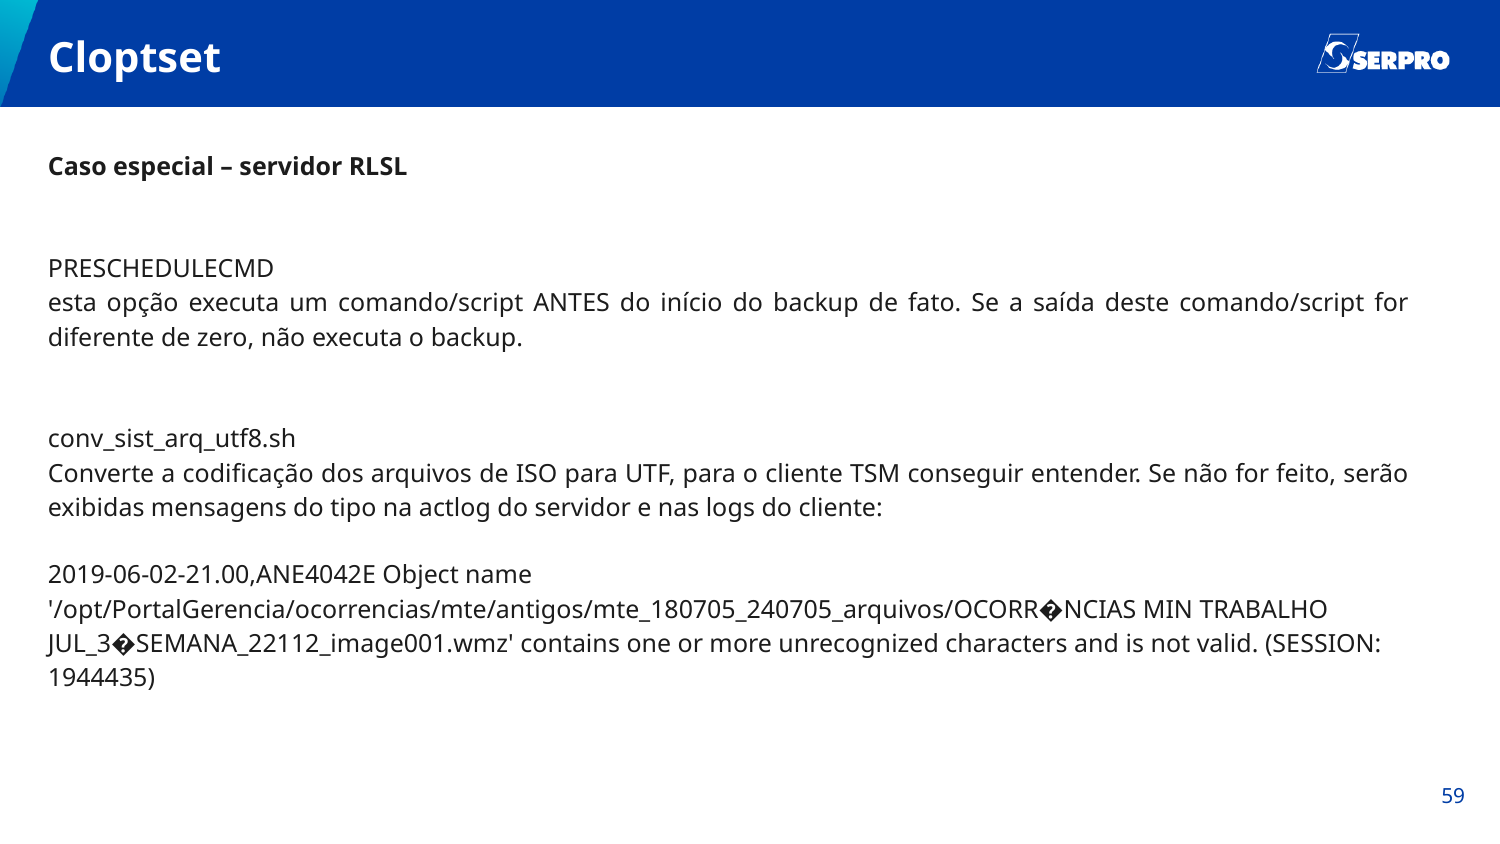

# Cloptset
Caso especial – servidor RLSL
PRESCHEDULECMD
esta opção executa um comando/script ANTES do início do backup de fato. Se a saída deste comando/script for diferente de zero, não executa o backup.
conv_sist_arq_utf8.sh
Converte a codificação dos arquivos de ISO para UTF, para o cliente TSM conseguir entender. Se não for feito, serão exibidas mensagens do tipo na actlog do servidor e nas logs do cliente:
2019-06-02-21.00,ANE4042E Object name '/opt/PortalGerencia/ocorrencias/mte/antigos/mte_180705_240705_arquivos/OCORR�NCIAS MIN TRABALHO JUL_3�SEMANA_22112_image001.wmz' contains one or more unrecognized characters and is not valid. (SESSION: 1944435)